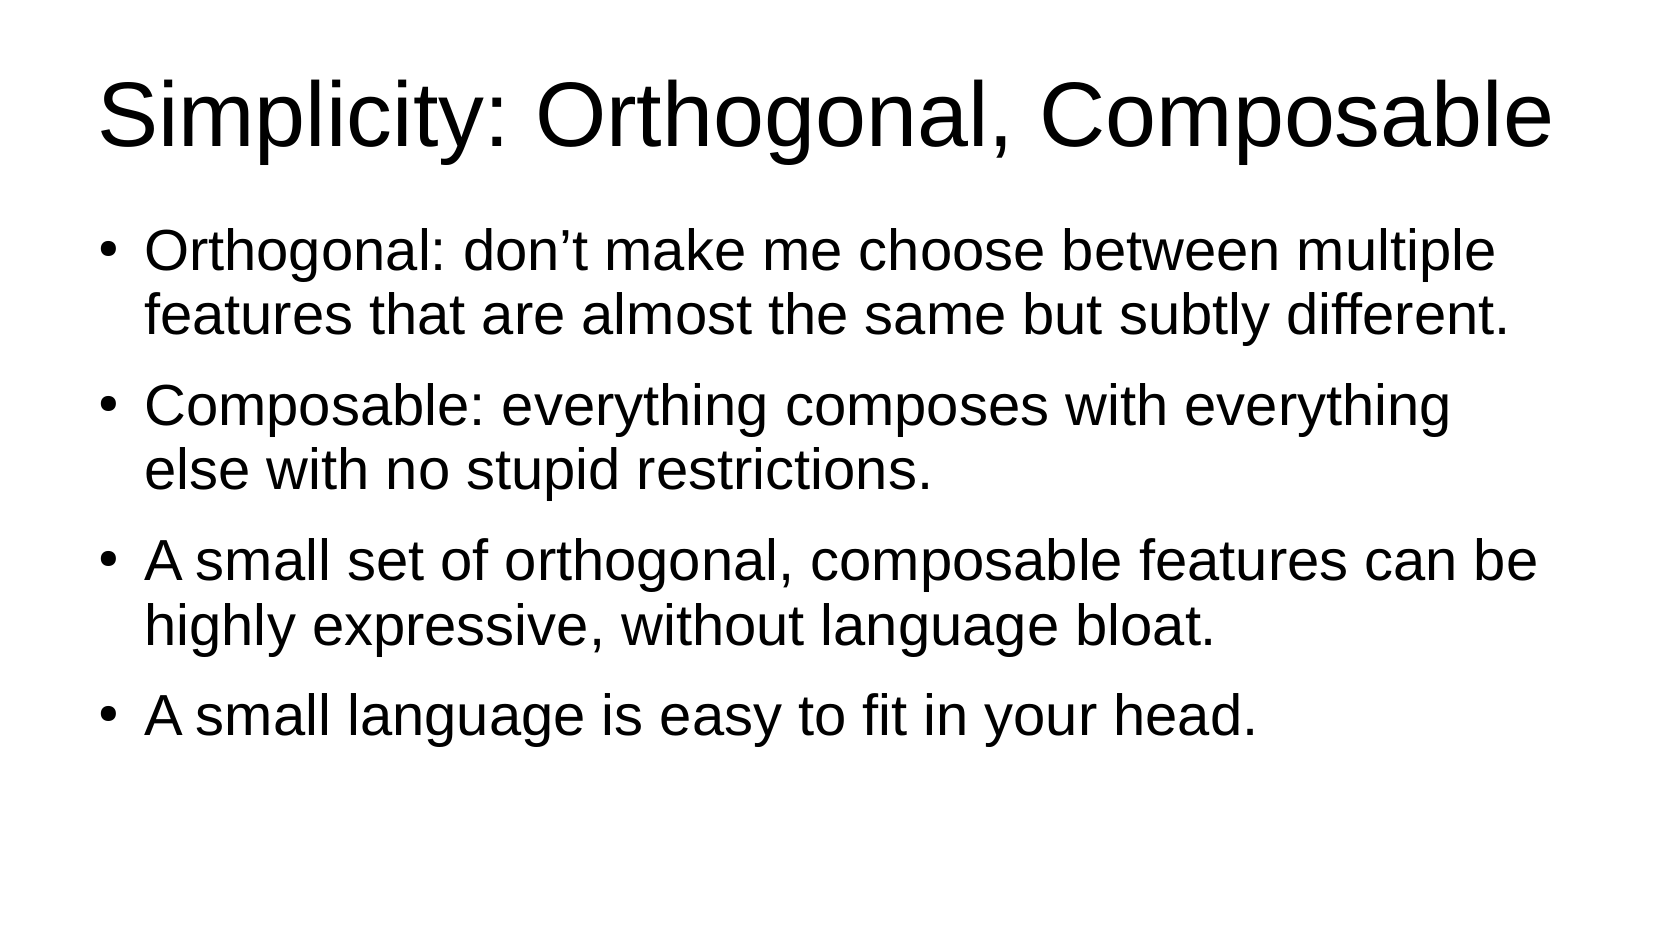

# Simplicity: Orthogonal, Composable
Orthogonal: don’t make me choose between multiple features that are almost the same but subtly different.
Composable: everything composes with everything else with no stupid restrictions.
A small set of orthogonal, composable features can be highly expressive, without language bloat.
A small language is easy to fit in your head.